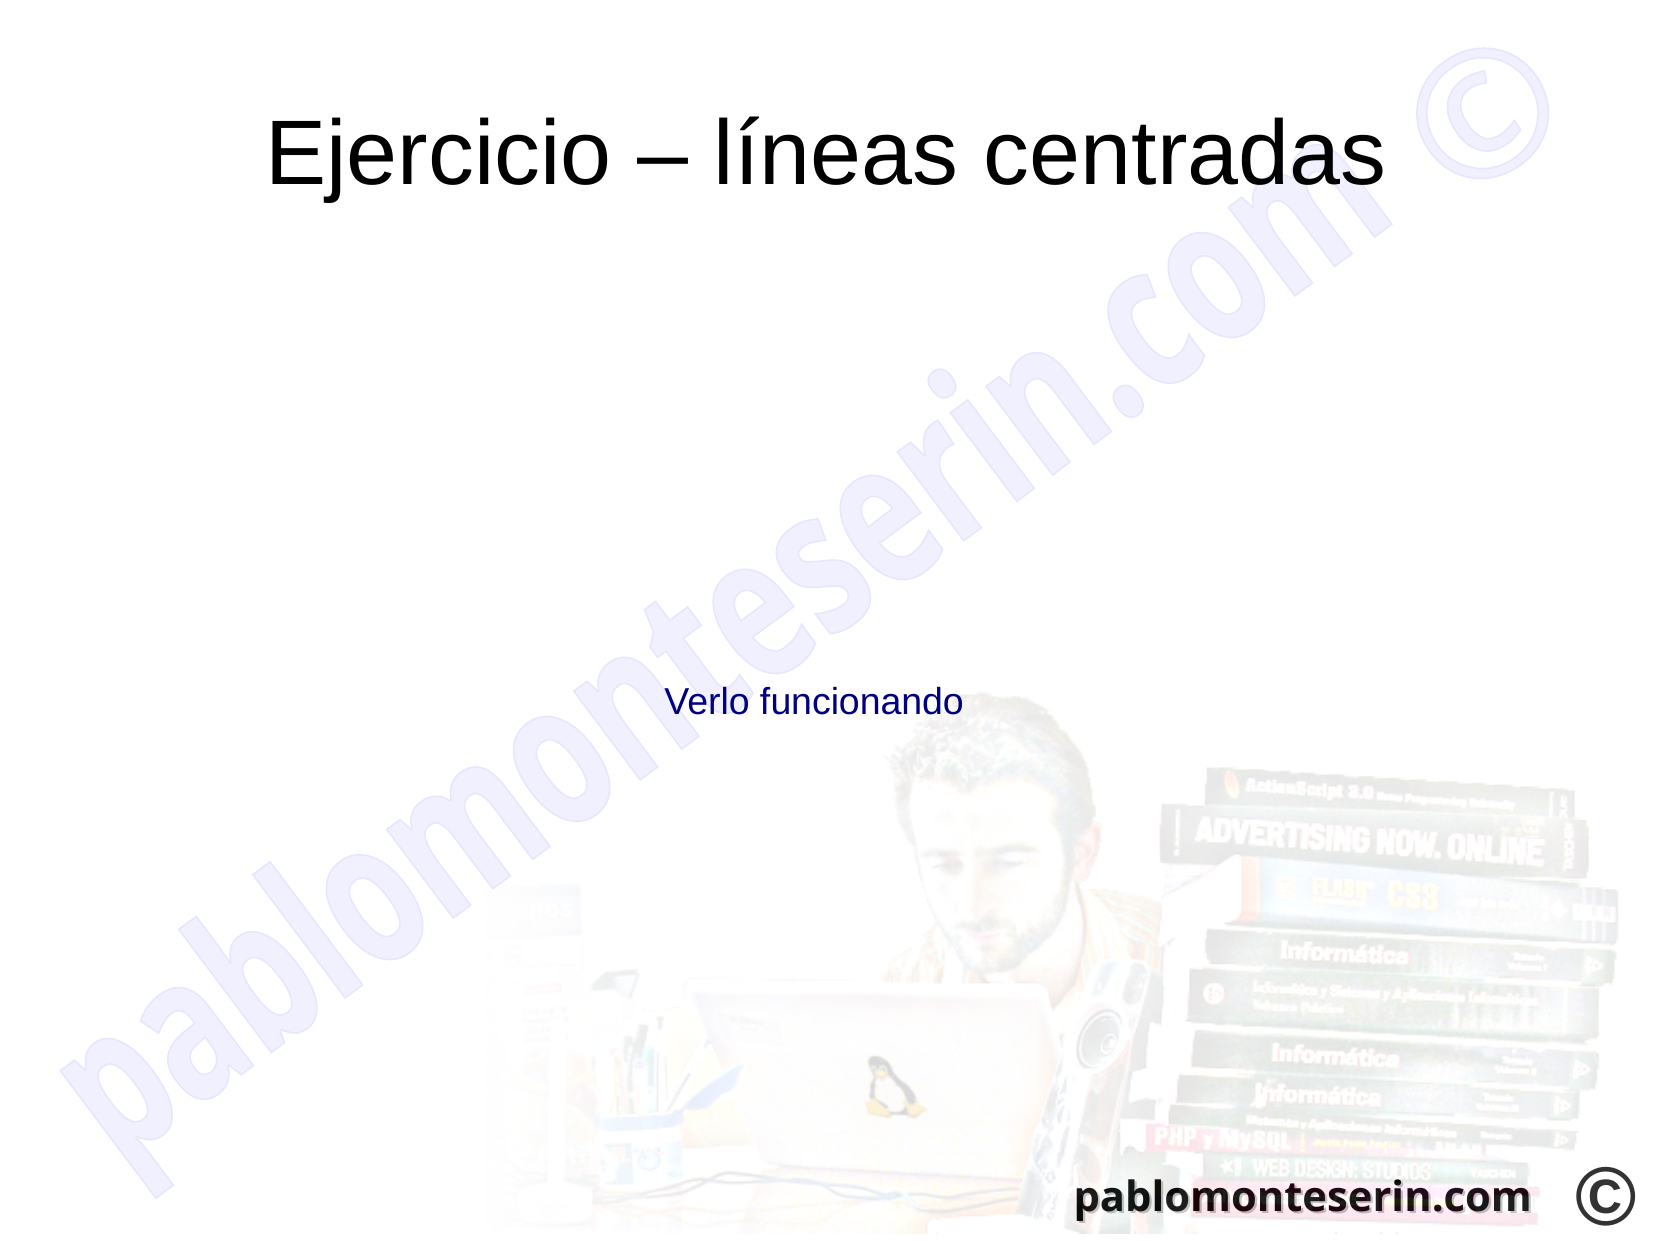

# Ejercicio – líneas centradas
Verlo funcionando